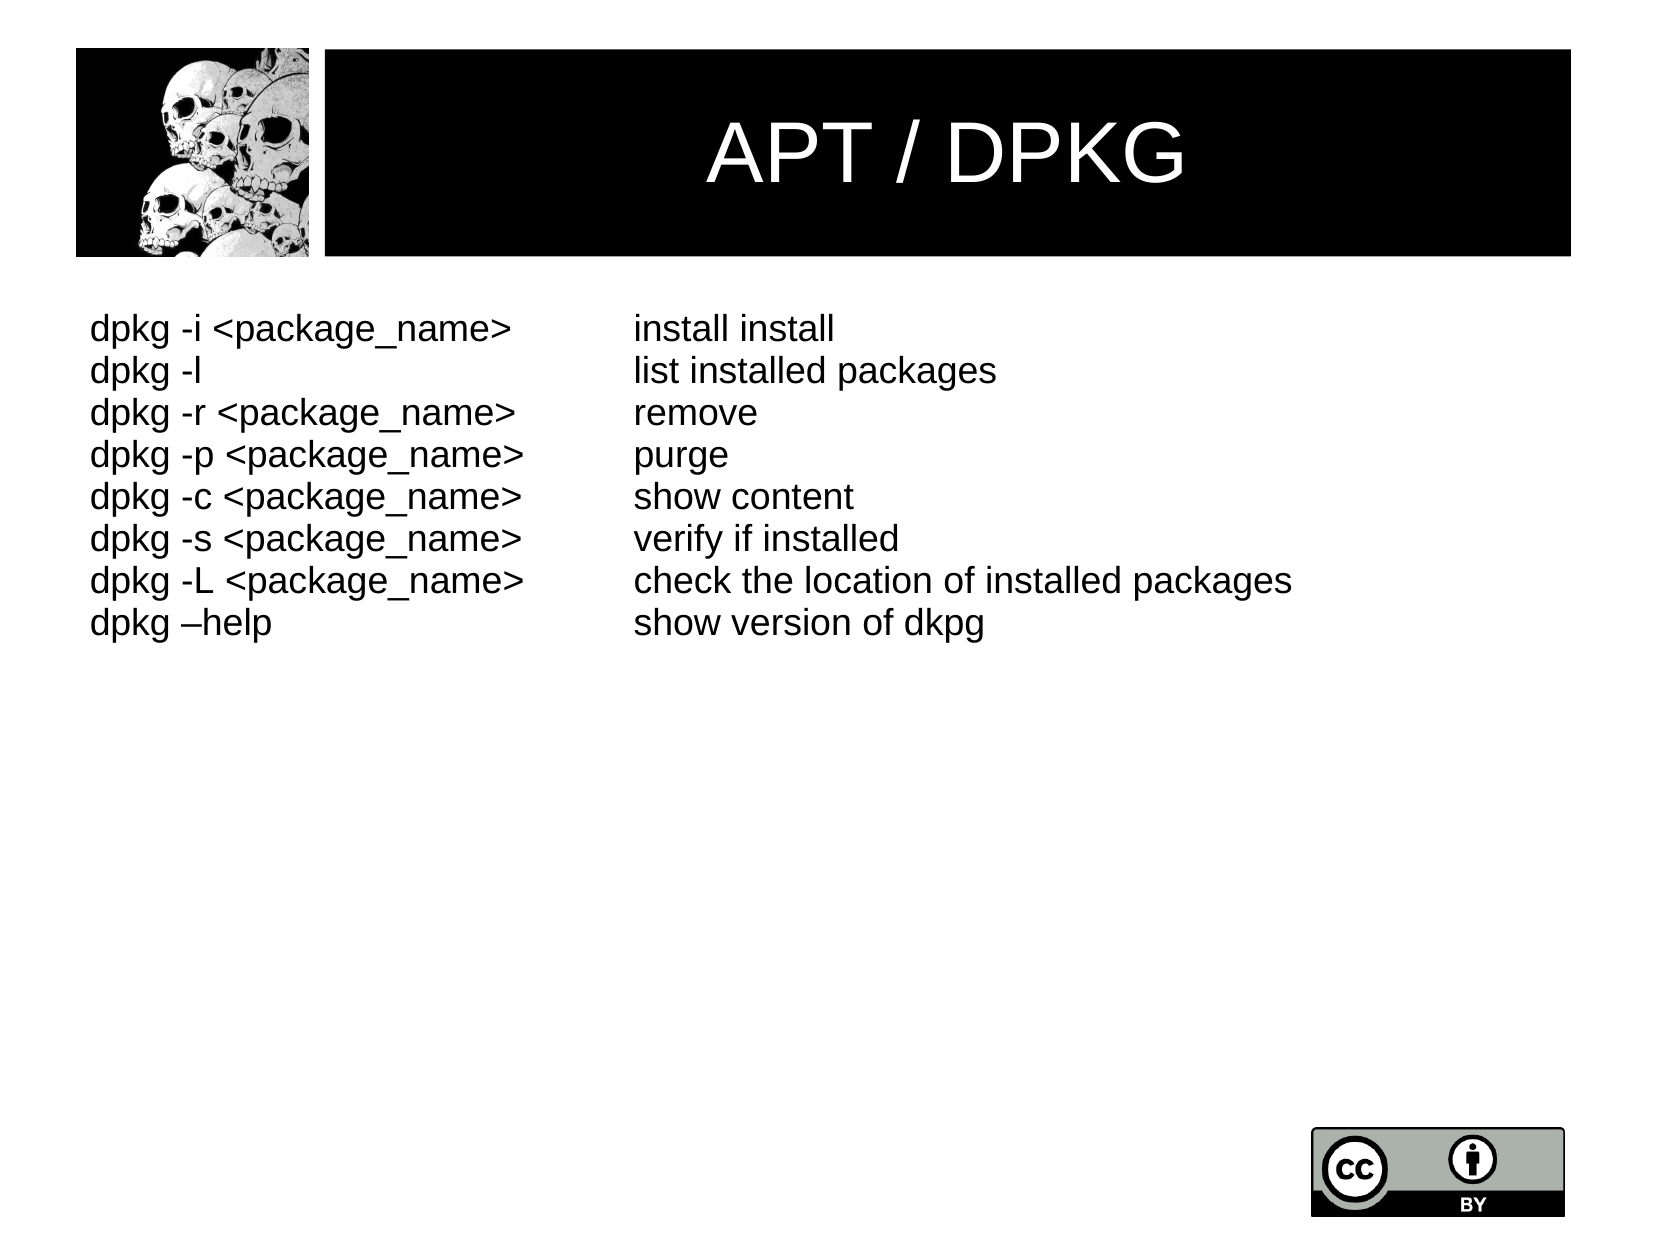

# APT / DPKG
dpkg -i <package_name>	install install
dpkg -l			list installed packages
dpkg -r <package_name>	remove
dpkg -p <package_name>	purge
dpkg -c <package_name>	show content
dpkg -s <package_name>	verify if installed
dpkg -L <package_name>	check the location of installed packages
dpkg –help			show version of dkpg